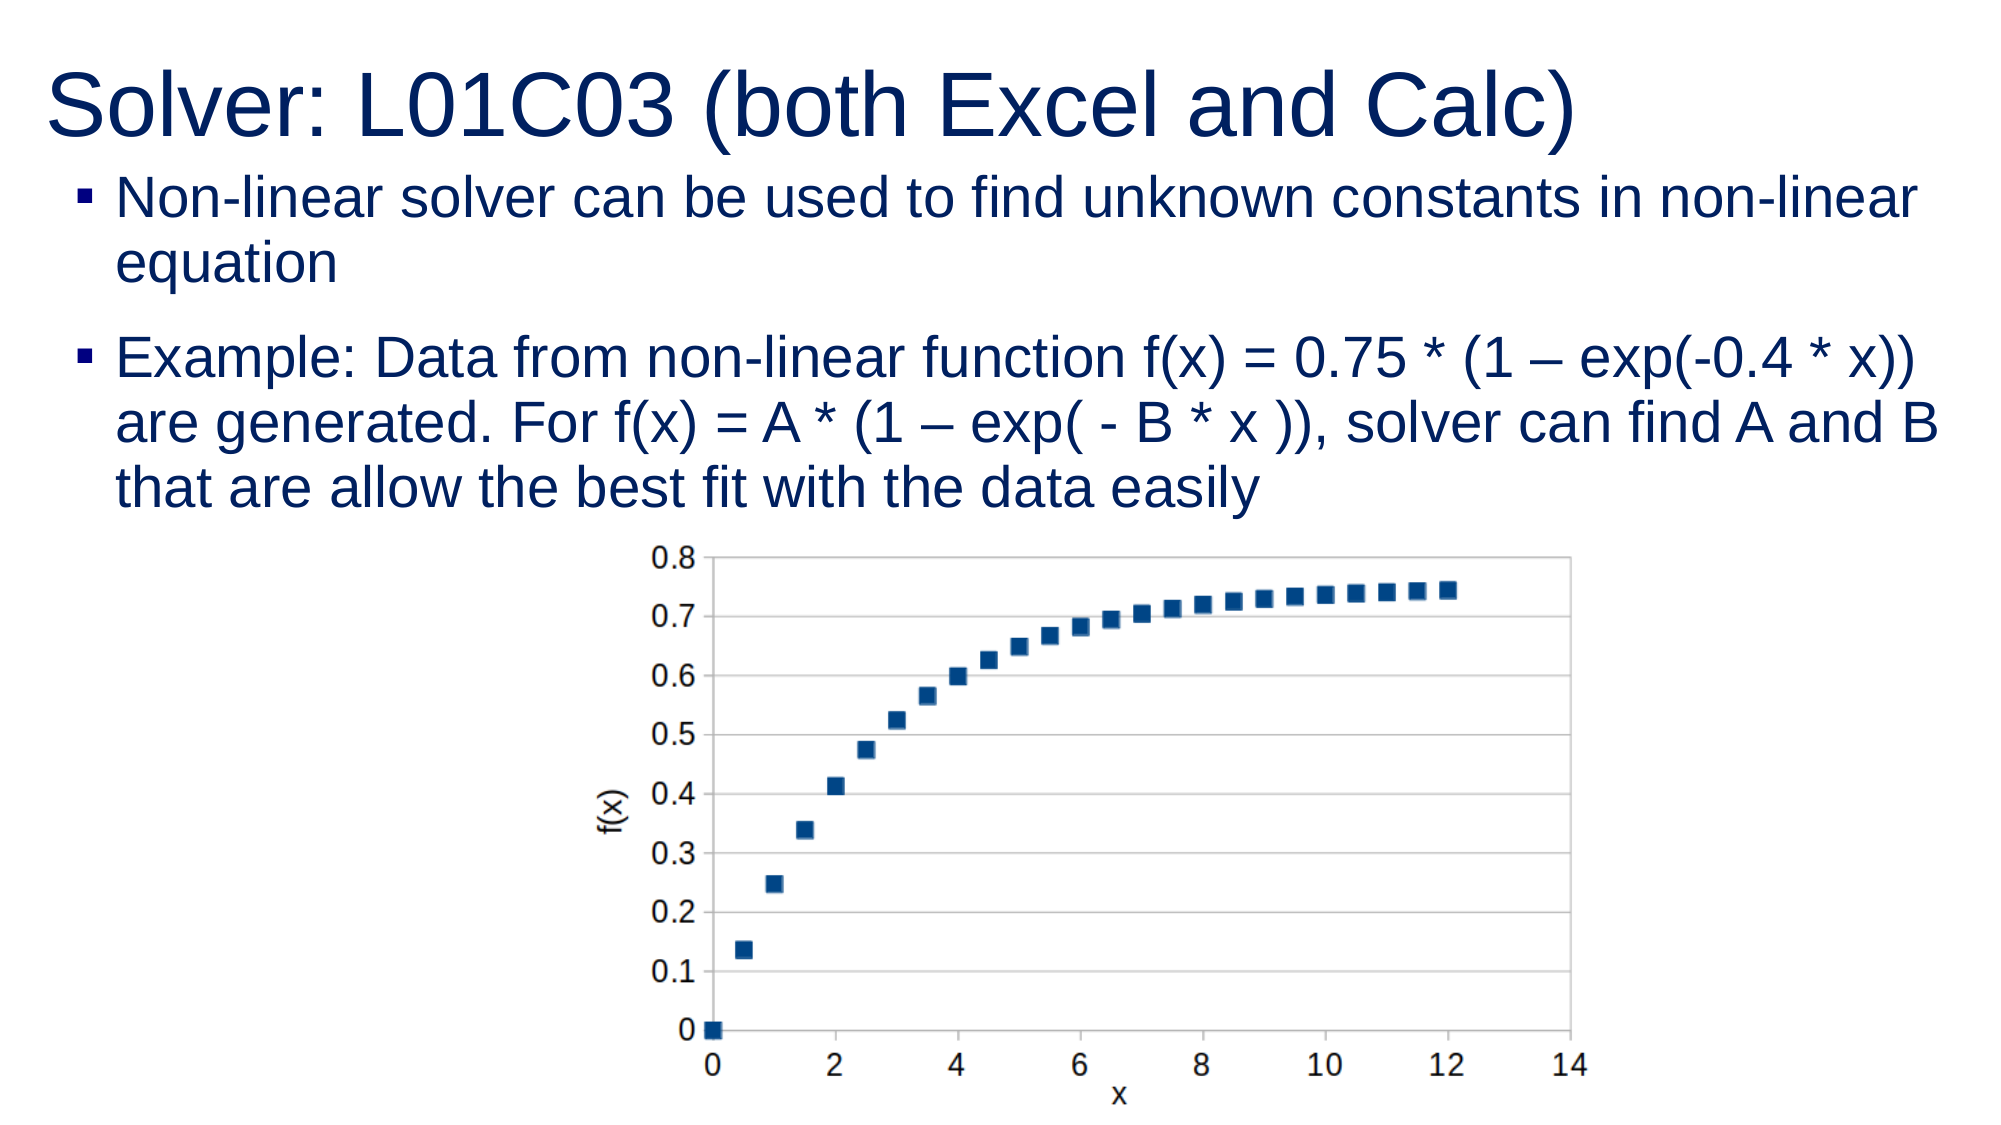

# Solver: L01C03 (both Excel and Calc)
Non-linear solver can be used to find unknown constants in non-linear equation
Example: Data from non-linear function f(x) = 0.75 * (1 – exp(-0.4 * x)) are generated. For f(x) = A * (1 – exp( - B * x )), solver can find A and B that are allow the best fit with the data easily